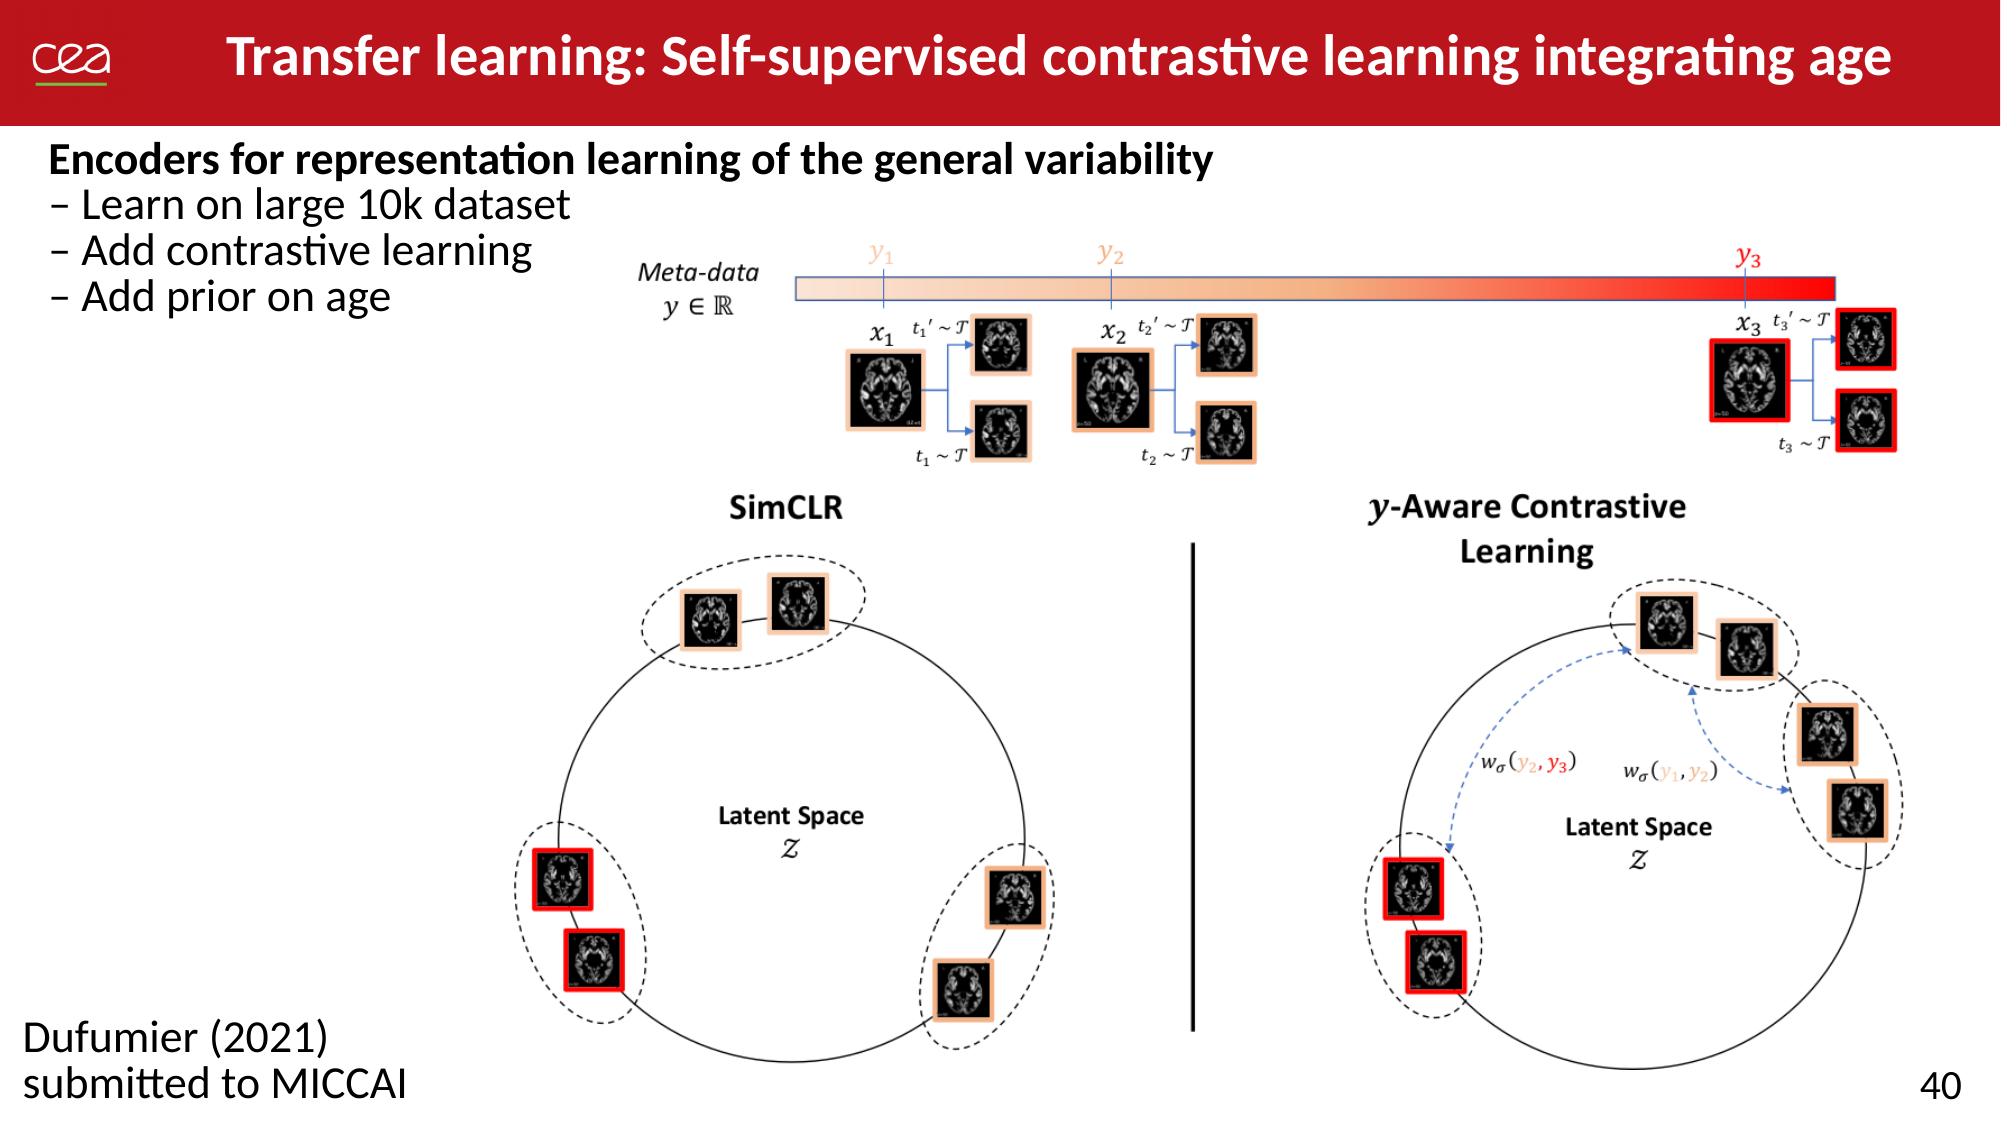

# Transfer learning: Self-supervised contrastive learning integrating age
Encoders for representation learning of the general variability
– Learn on large 10k dataset
– Add contrastive learning
– Add prior on age
Dufumier (2021) submitted to MICCAI